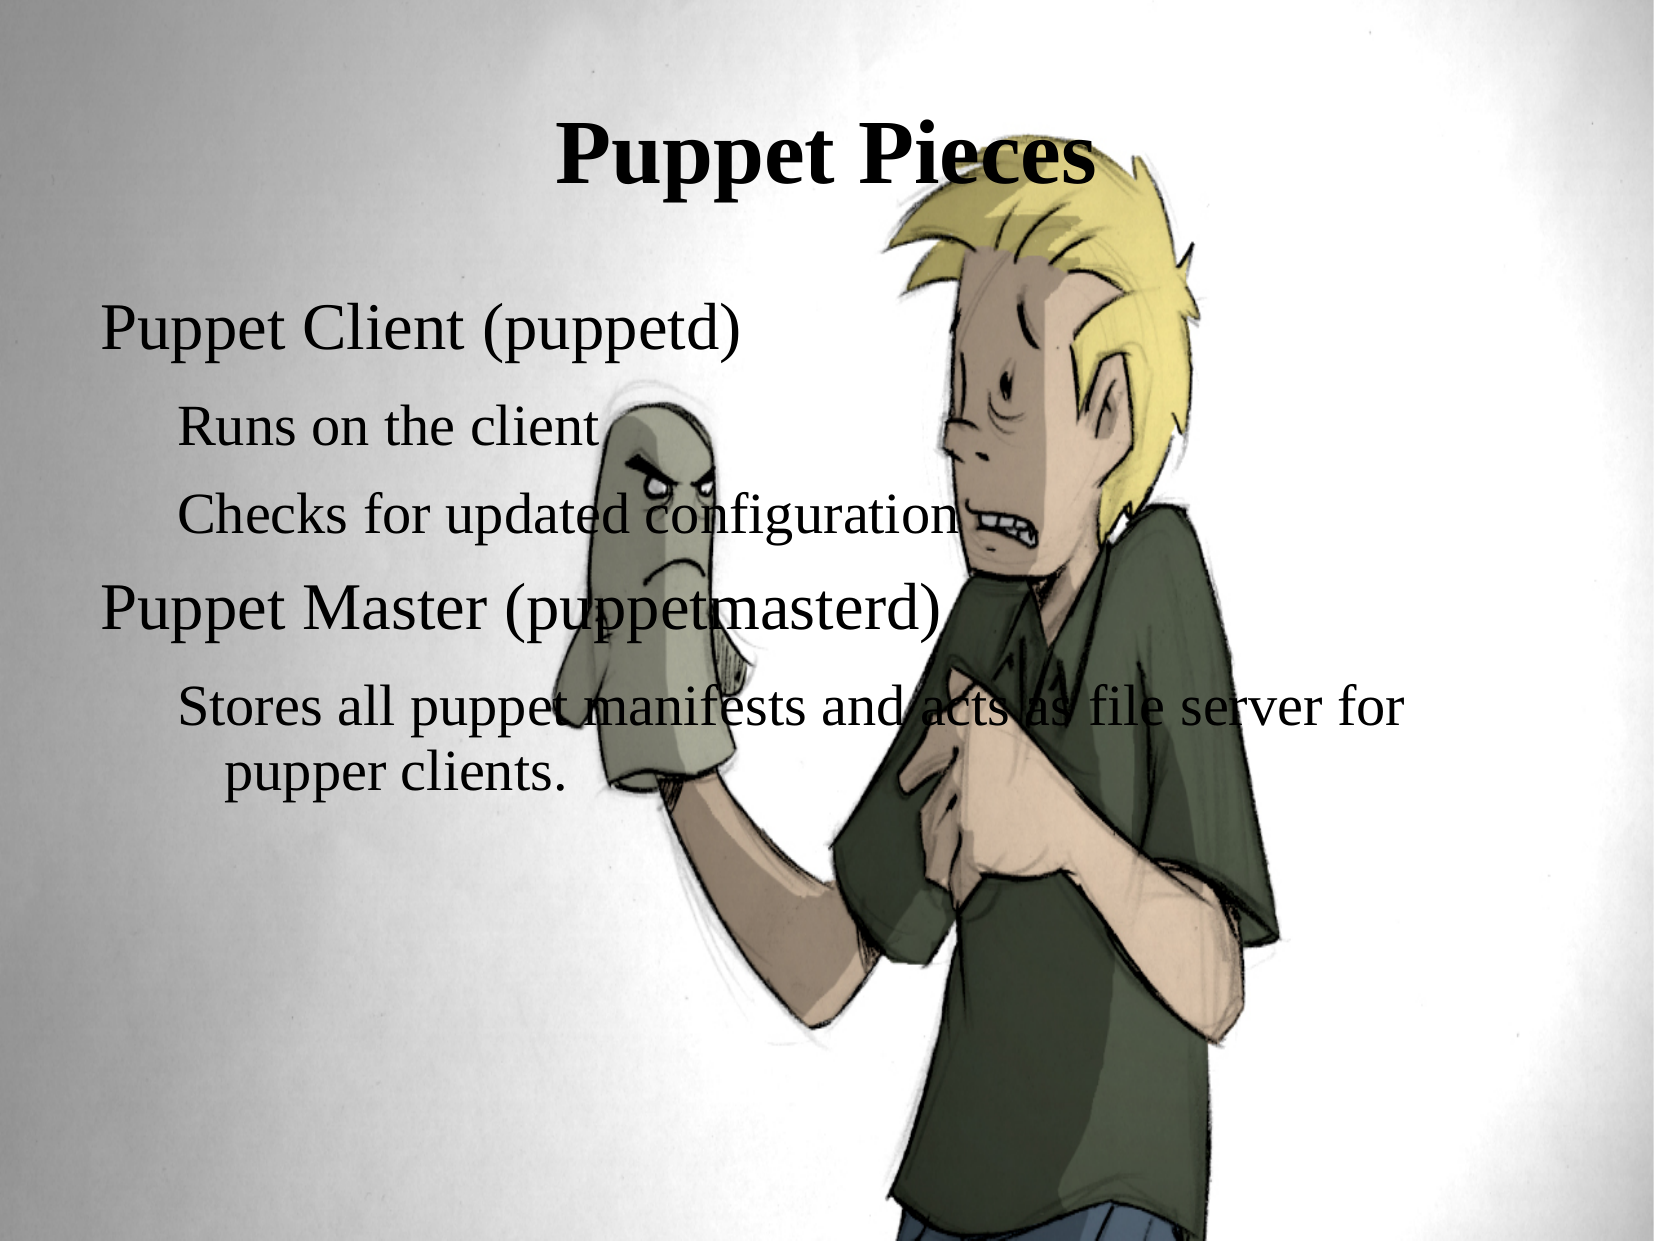

# Puppet Pieces
Puppet Client (puppetd)
Runs on the client
Checks for updated configuration
Puppet Master (puppetmasterd)
Stores all puppet manifests and acts as file server for pupper clients.